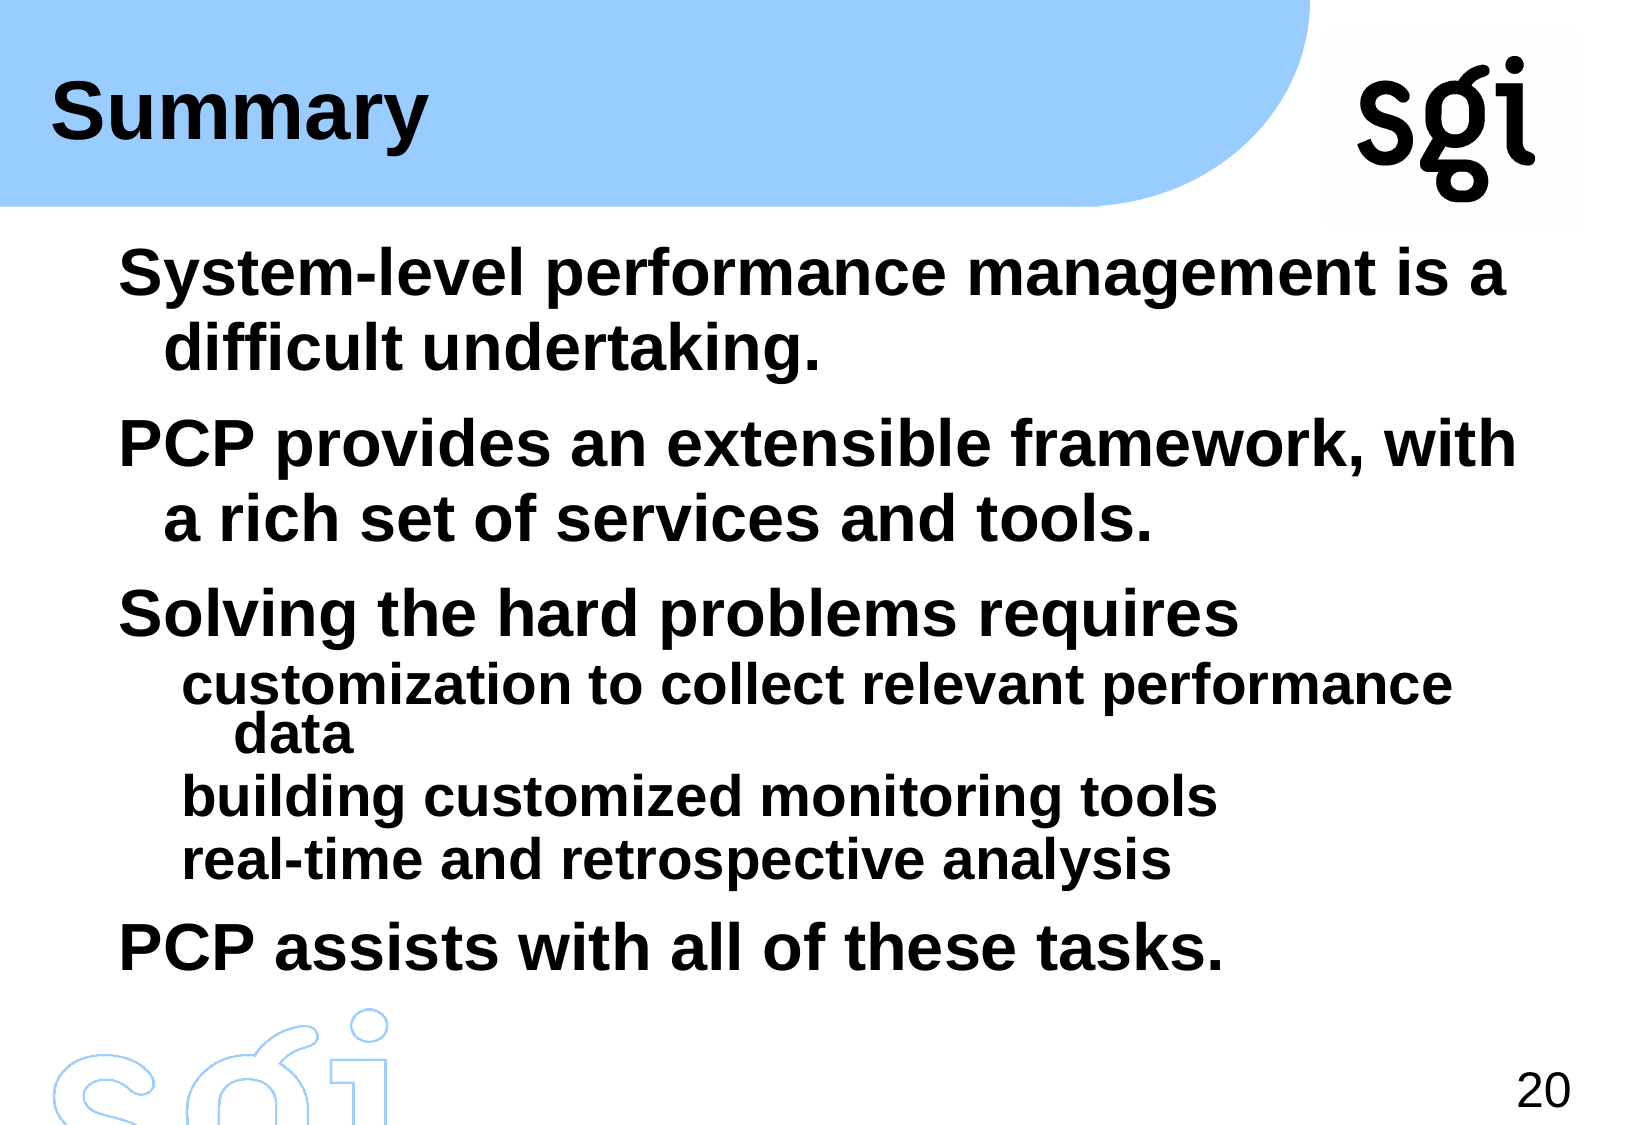

# Summary
System-level performance management is a difficult undertaking.
PCP provides an extensible framework, with a rich set of services and tools.
Solving the hard problems requires
customization to collect relevant performance data
building customized monitoring tools
real-time and retrospective analysis
PCP assists with all of these tasks.